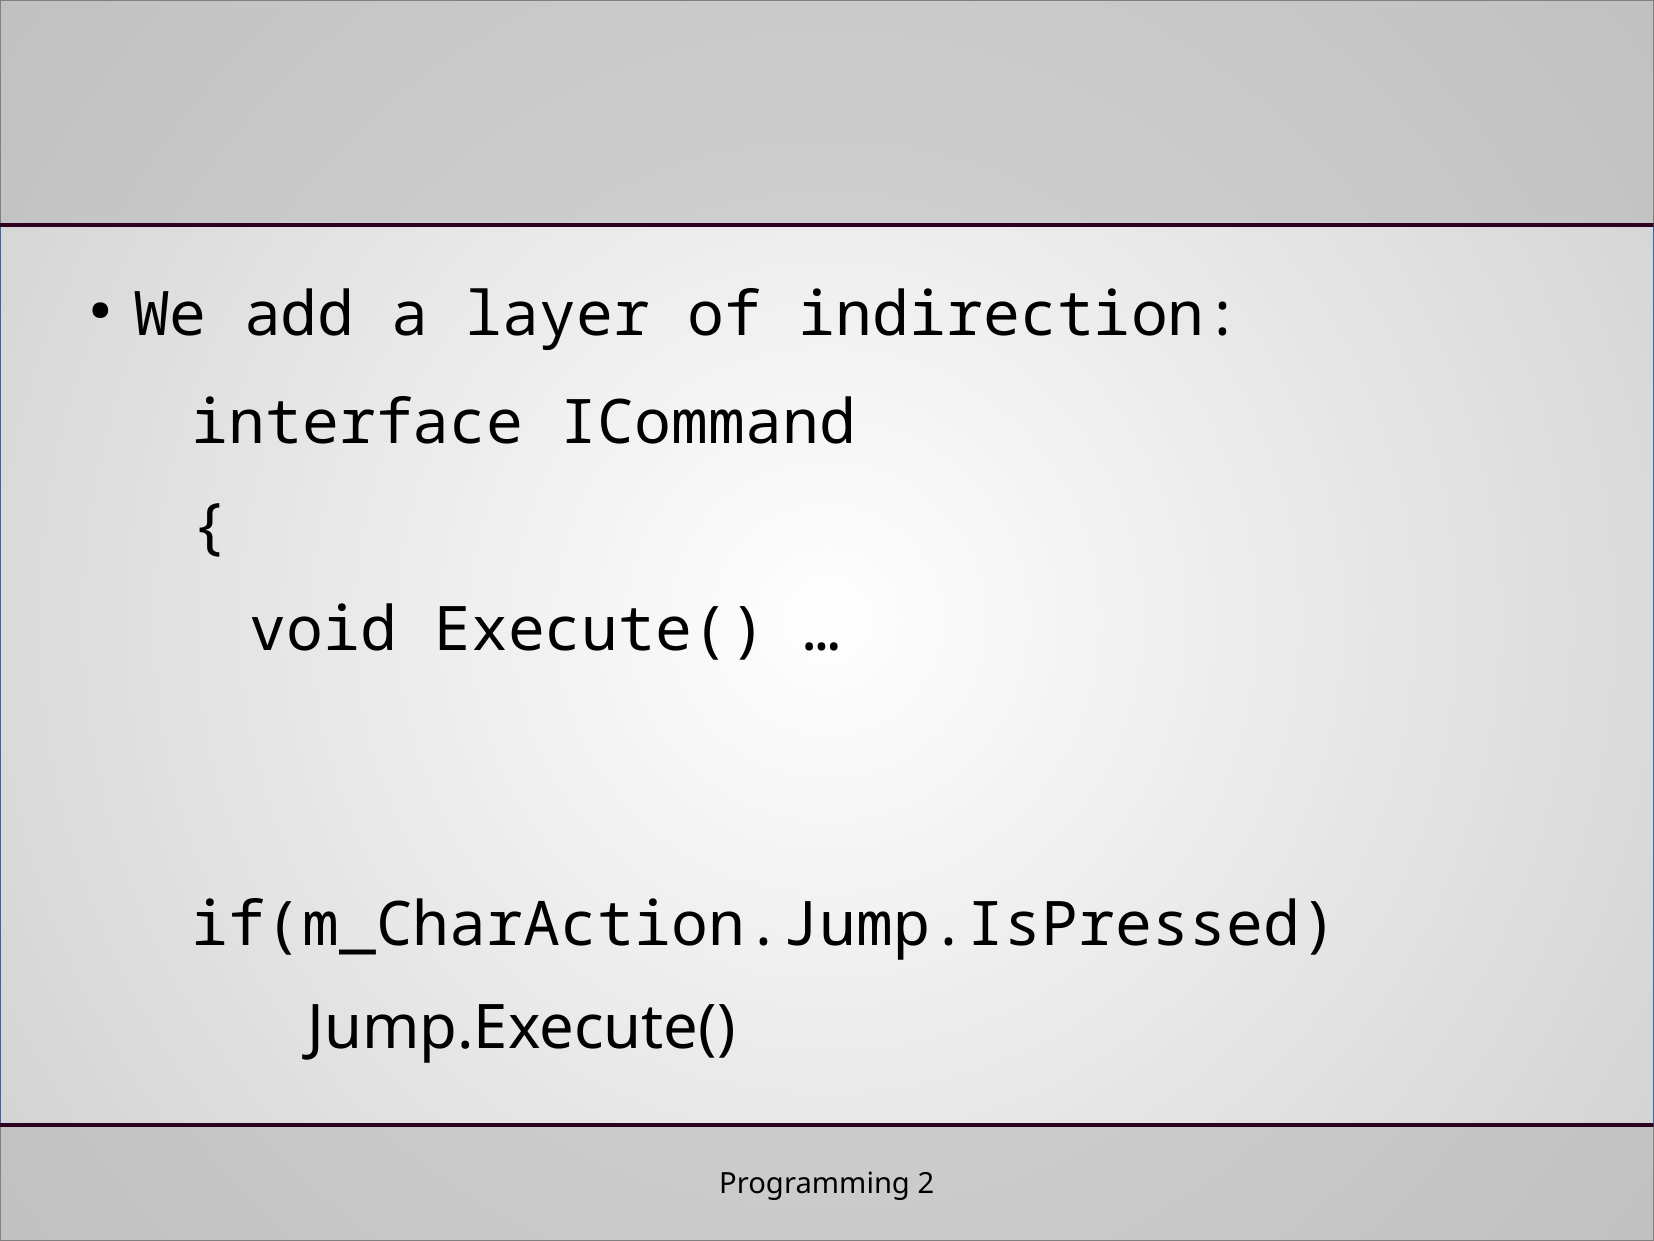

#
We add a layer of indirection:
interface ICommand
{
void Execute() …
if(m_CharAction.Jump.IsPressed)
Jump.Execute()